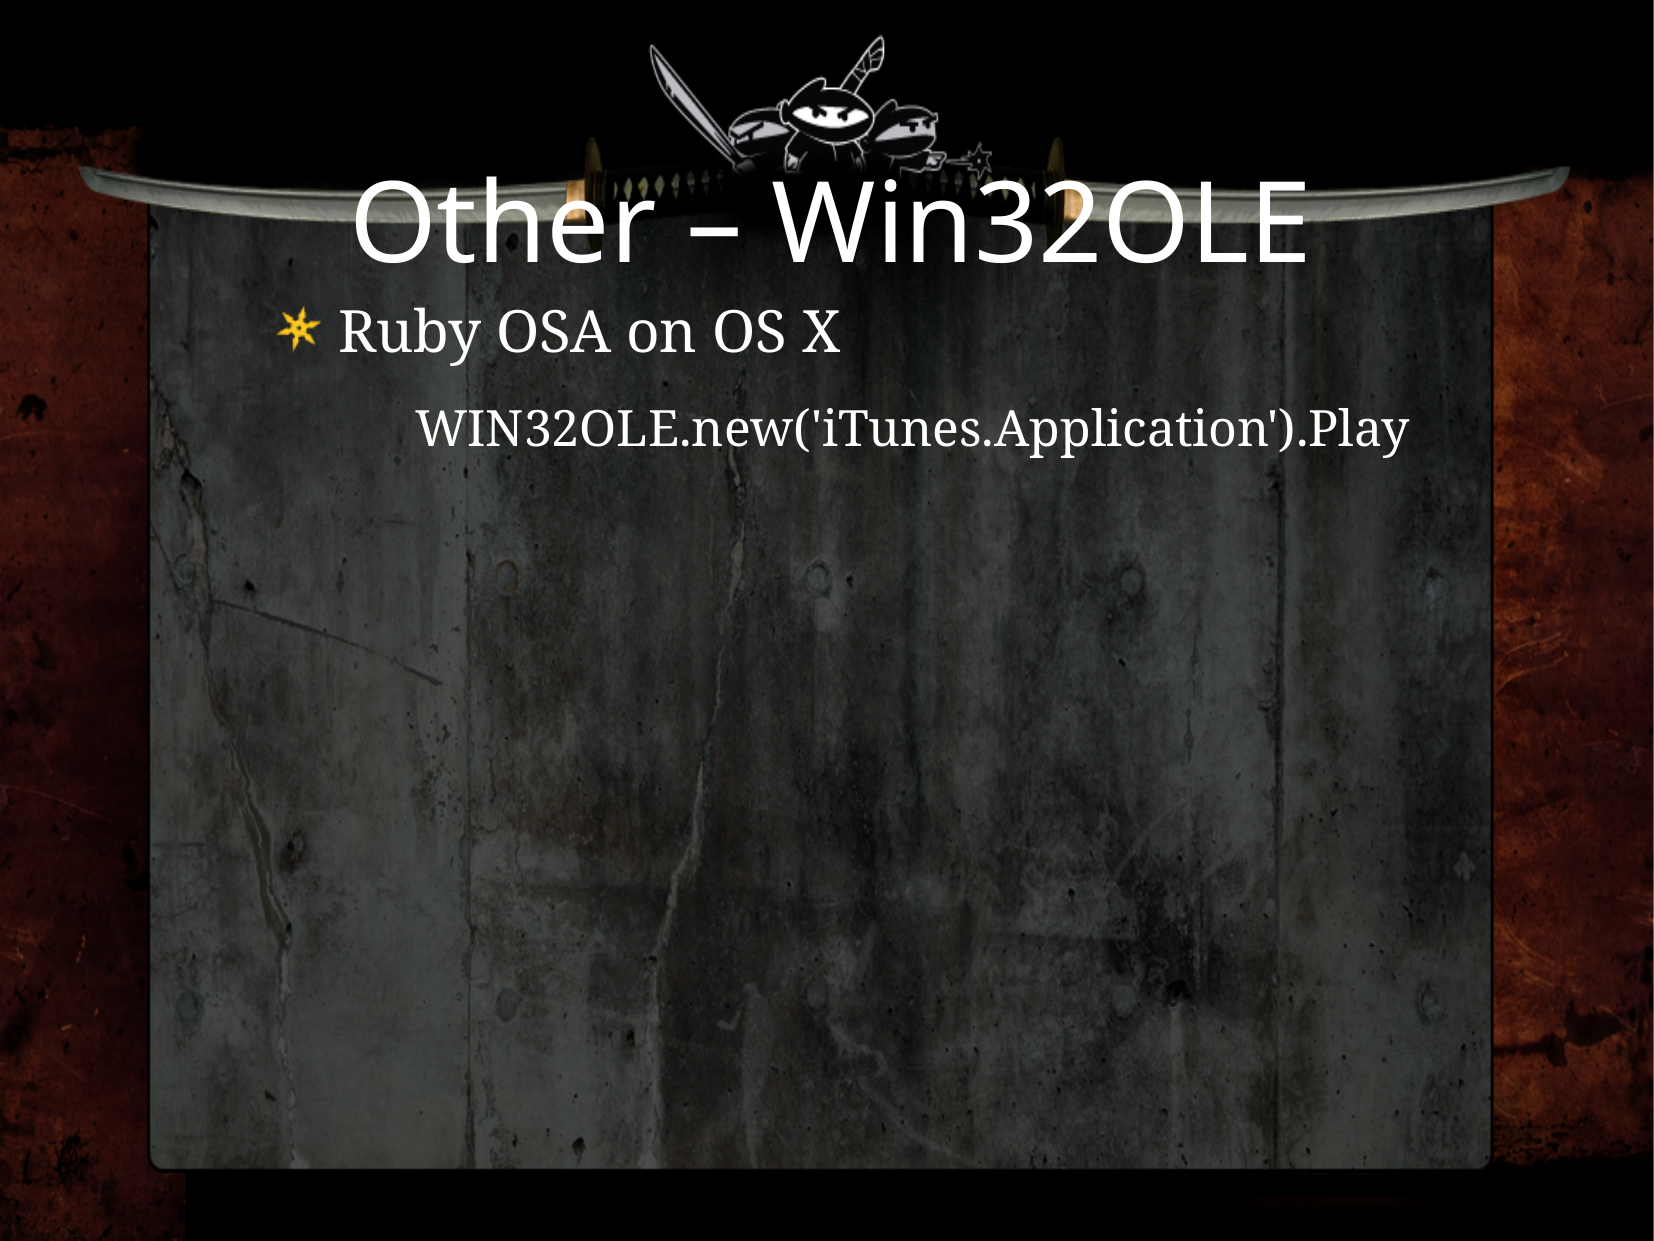

# Other – Win32OLE
Ruby OSA on OS X
WIN32OLE.new('iTunes.Application').Play